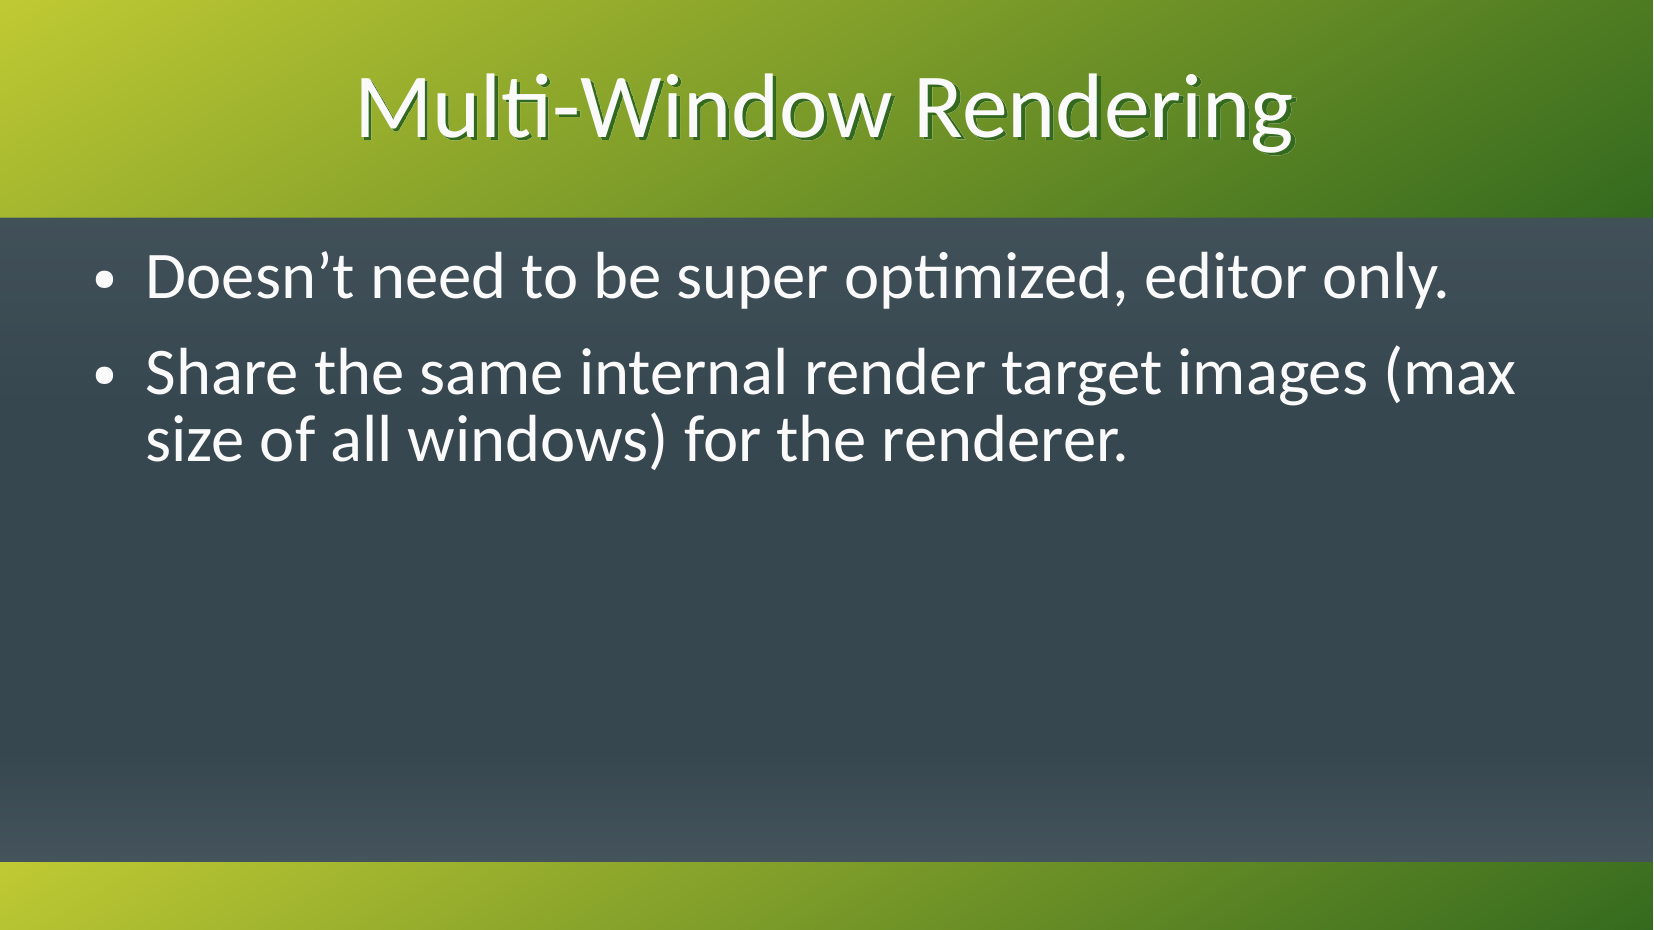

# Multi-Window Rendering
Doesn’t need to be super optimized, editor only.
Share the same internal render target images (max size of all windows) for the renderer.